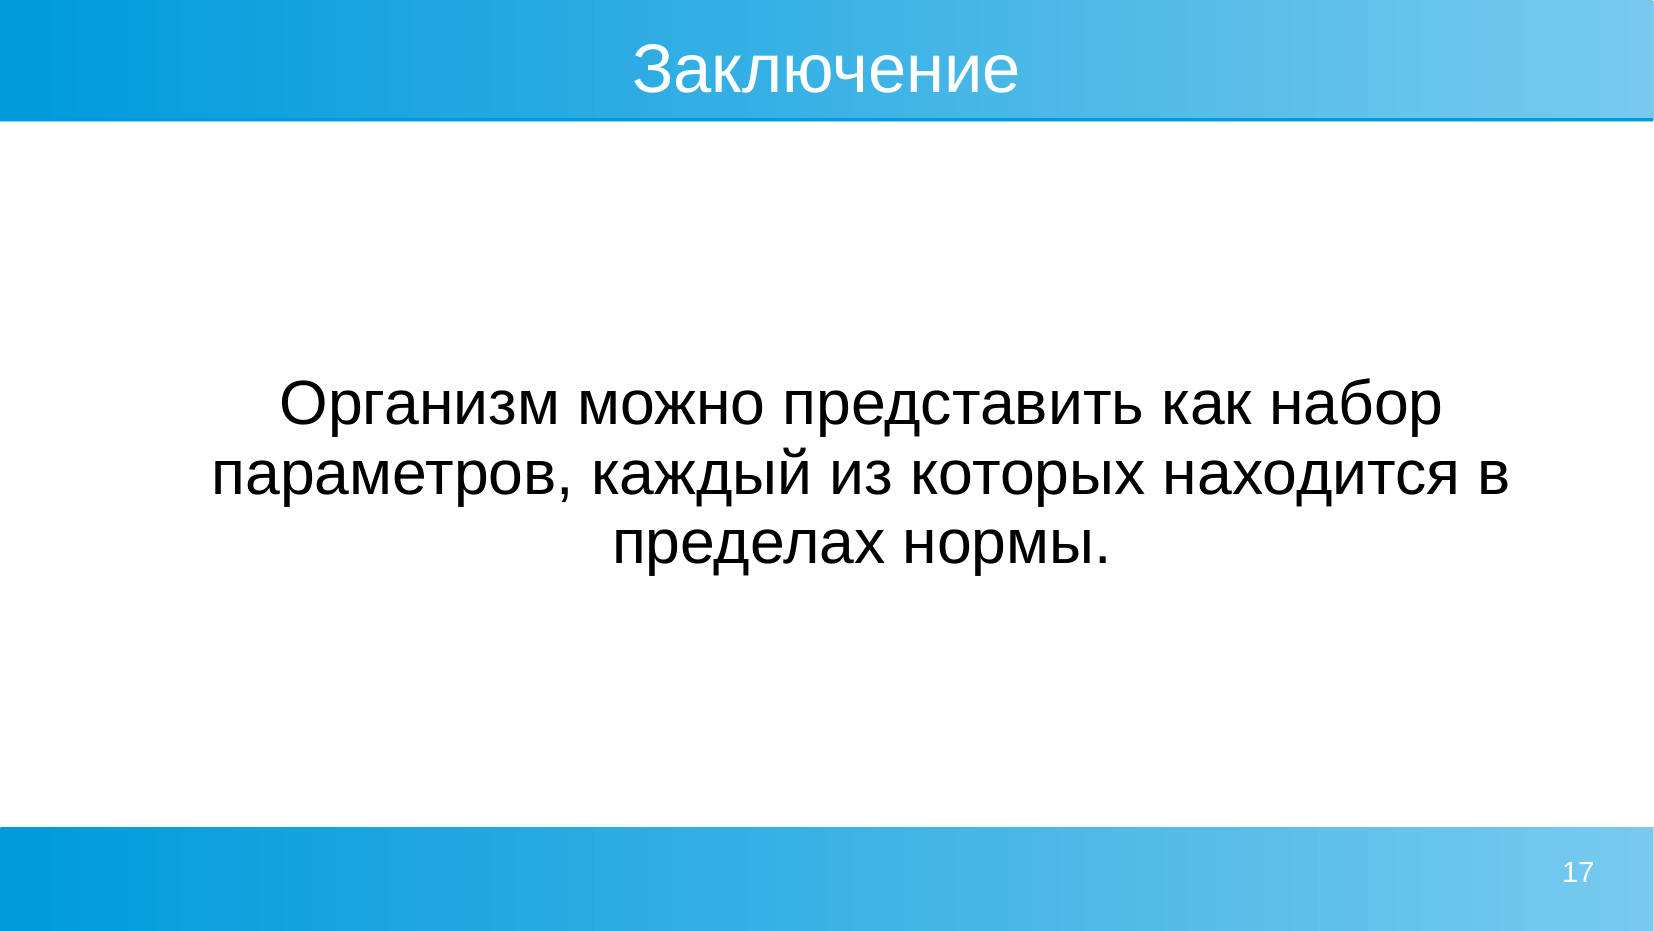

# Заключение
Организм можно представить как набор параметров, каждый из которых находится в пределах нормы.
17